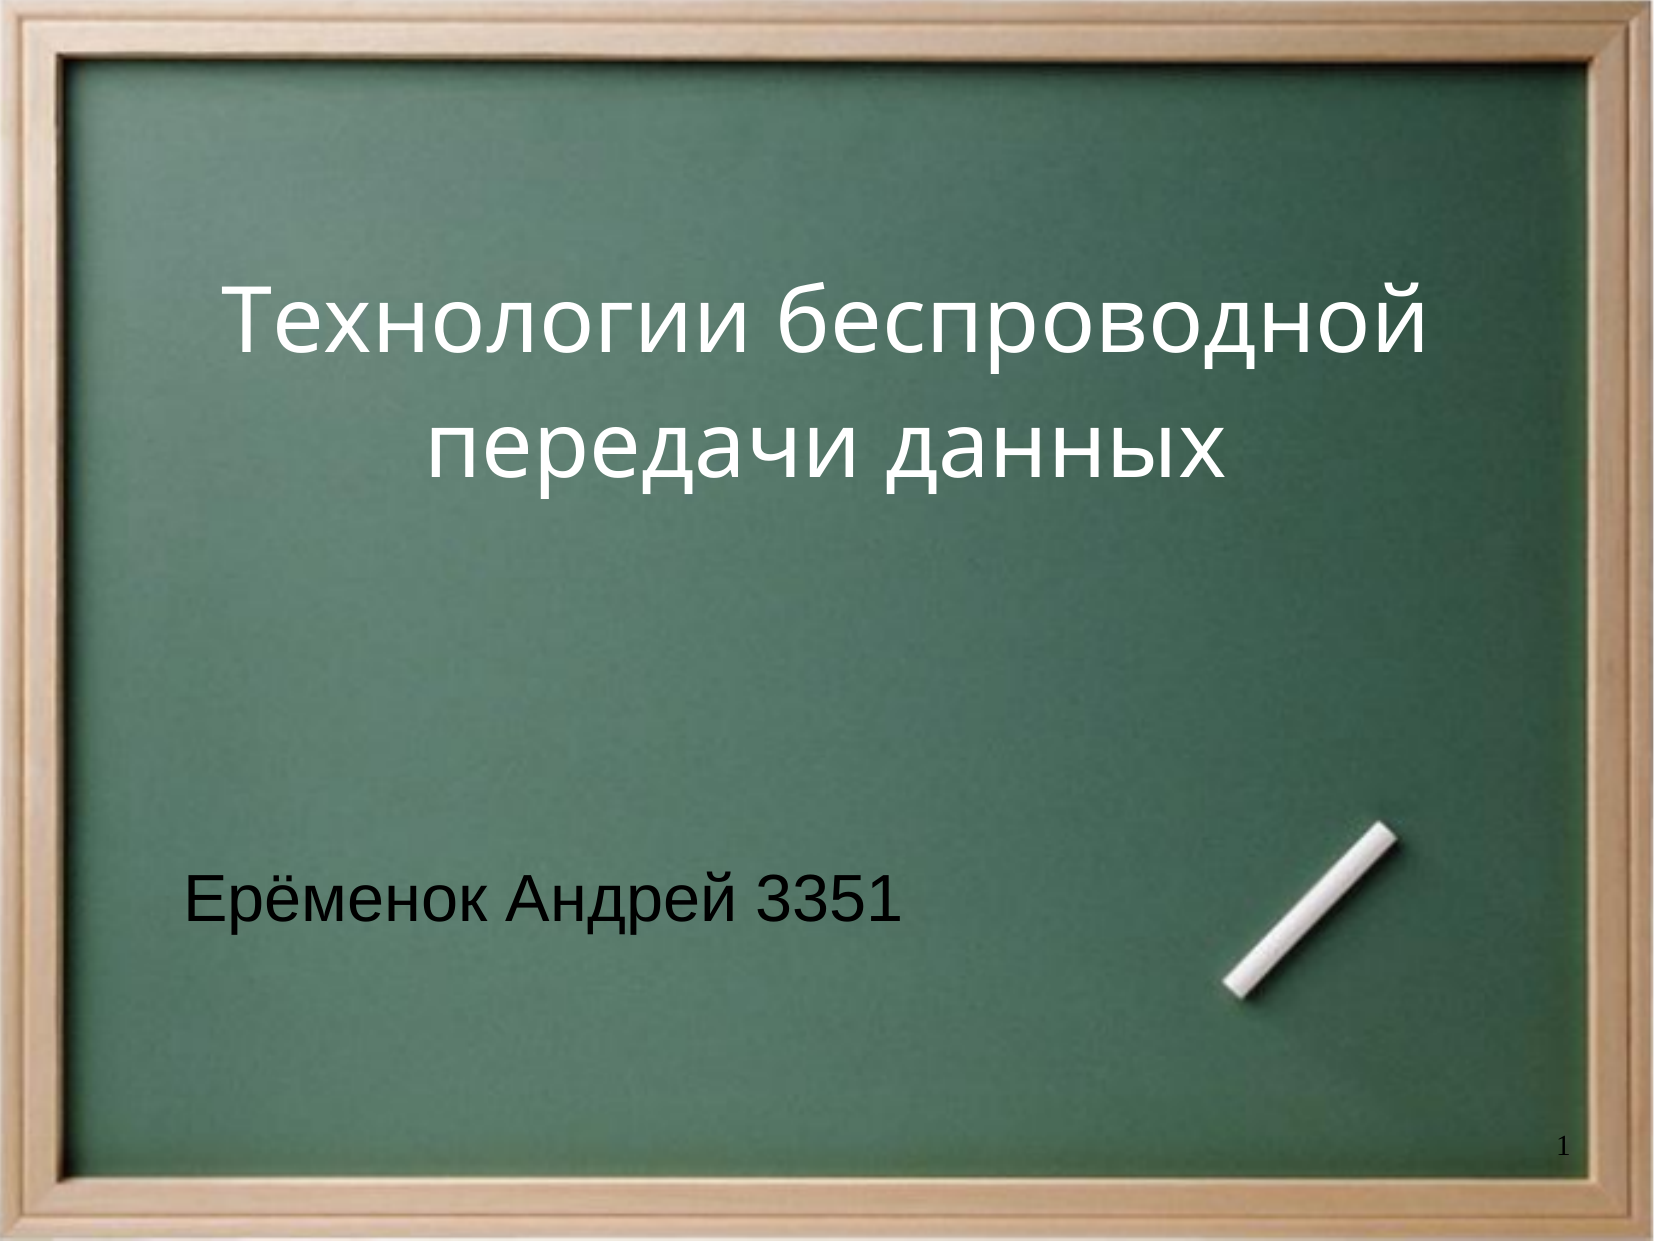

# Технологии беспроводной передачи данных
Ерёменок Андрей 3351
1